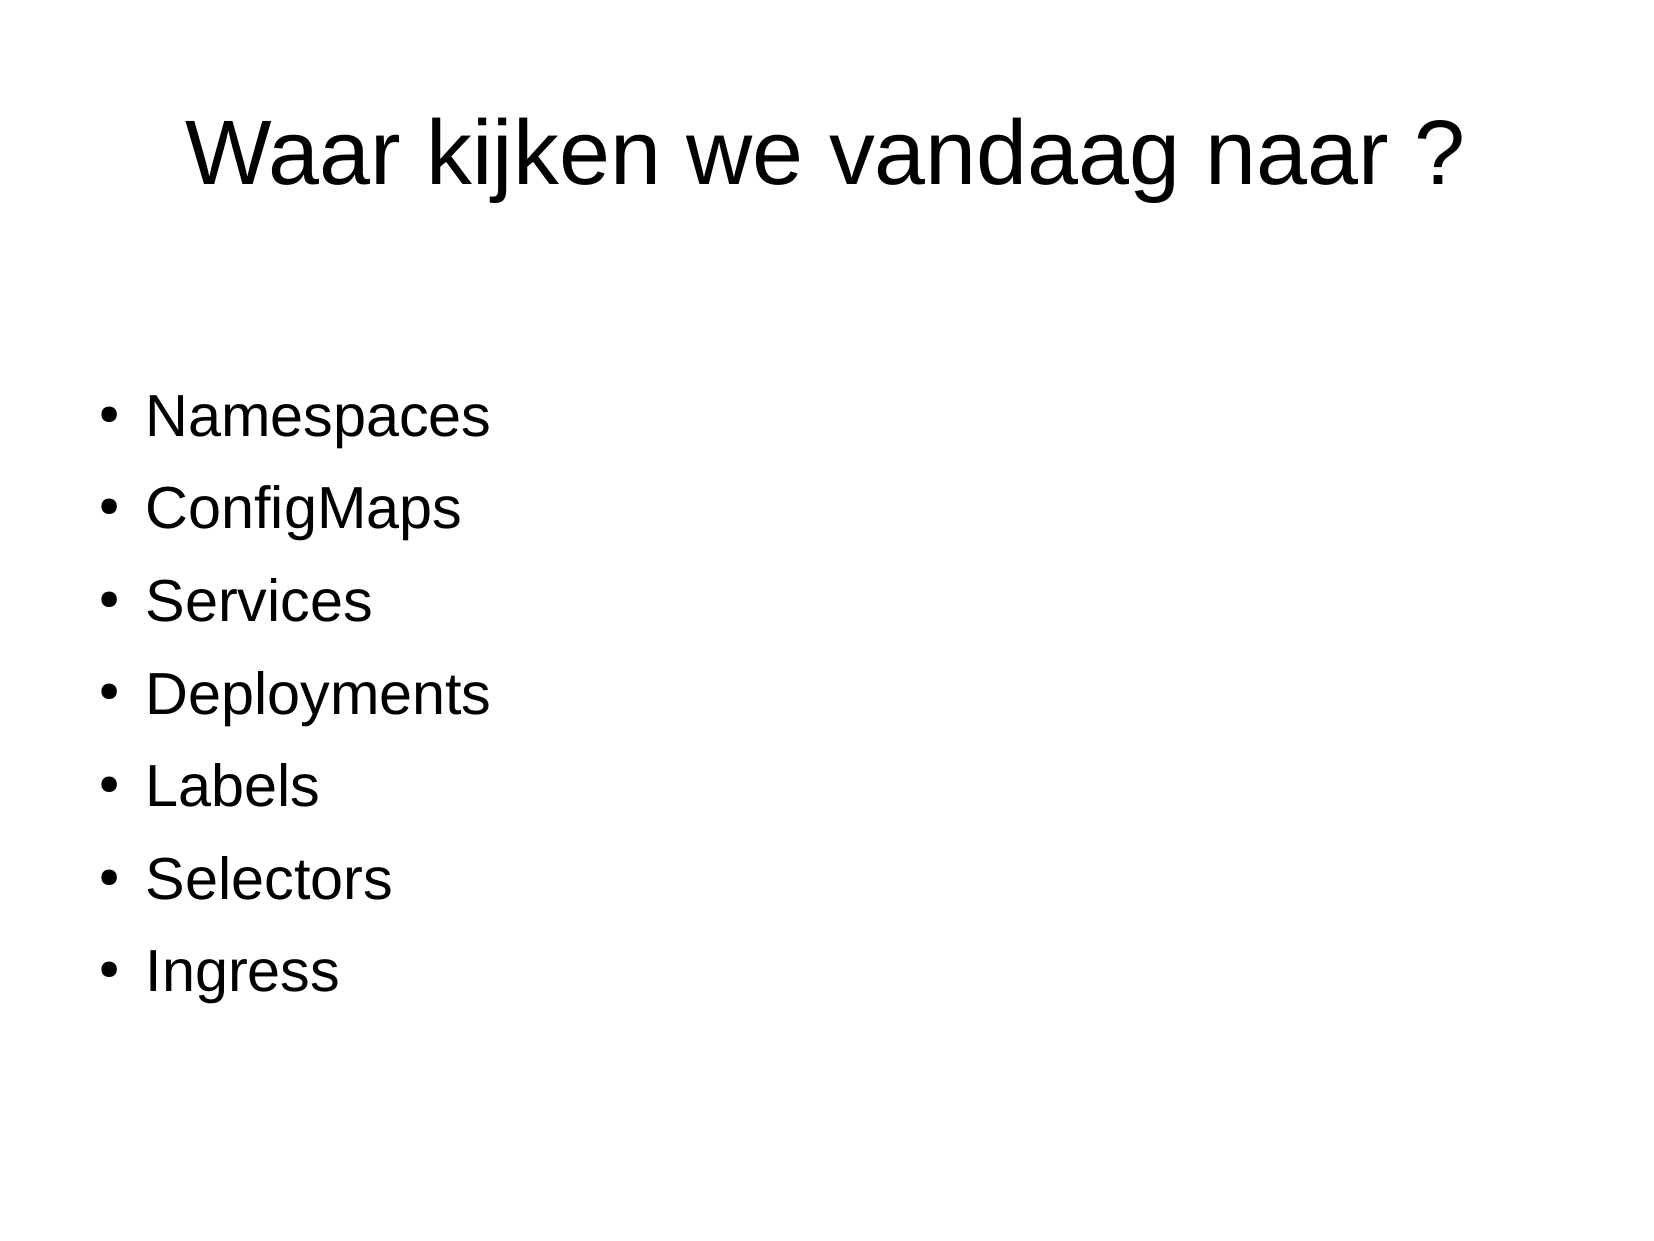

# Waar kijken we vandaag naar ?
Namespaces
ConfigMaps
Services
Deployments
Labels
Selectors
Ingress